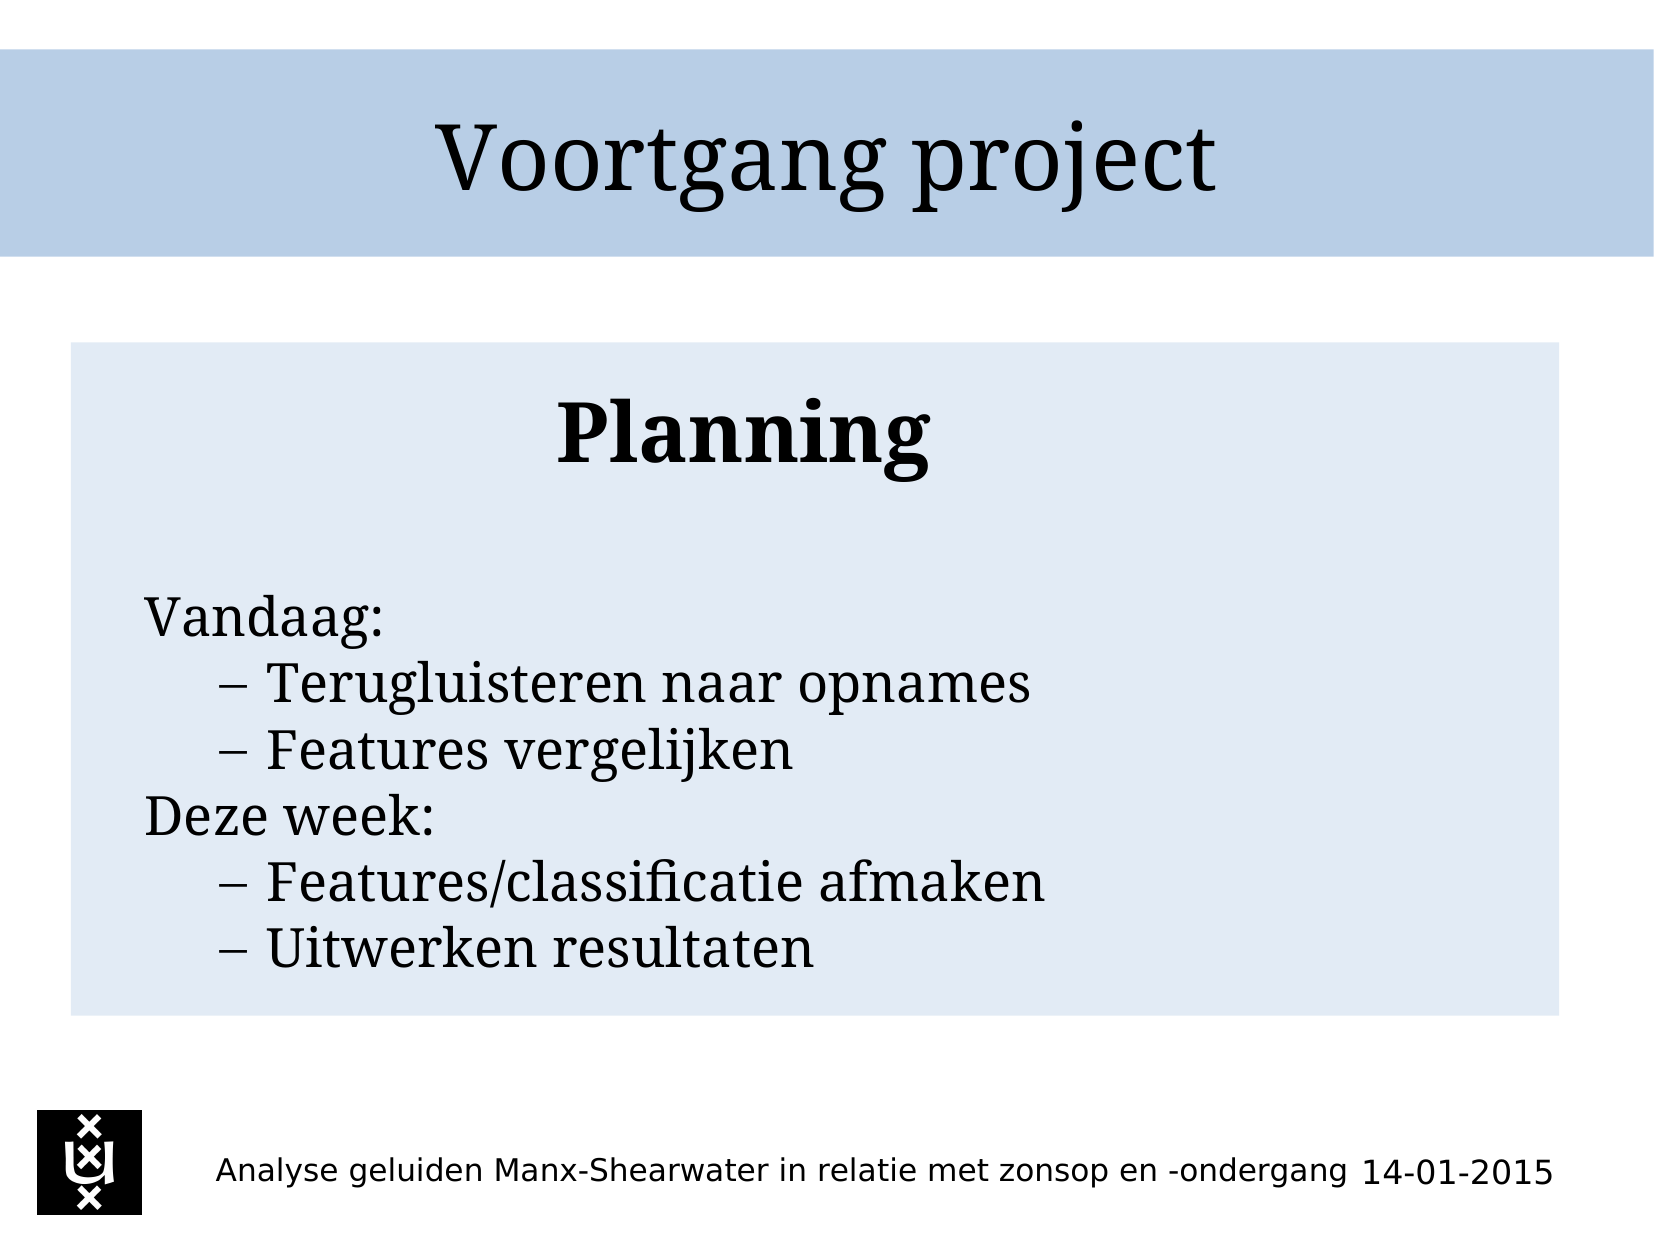

# Voortgang project
						 Planning
Vandaag:
Terugluisteren naar opnames
Features vergelijken
Deze week:
Features/classificatie afmaken
Uitwerken resultaten
Analyse geluiden Manx-Shearwater in relatie met zonsop en -ondergang
14-01-2015